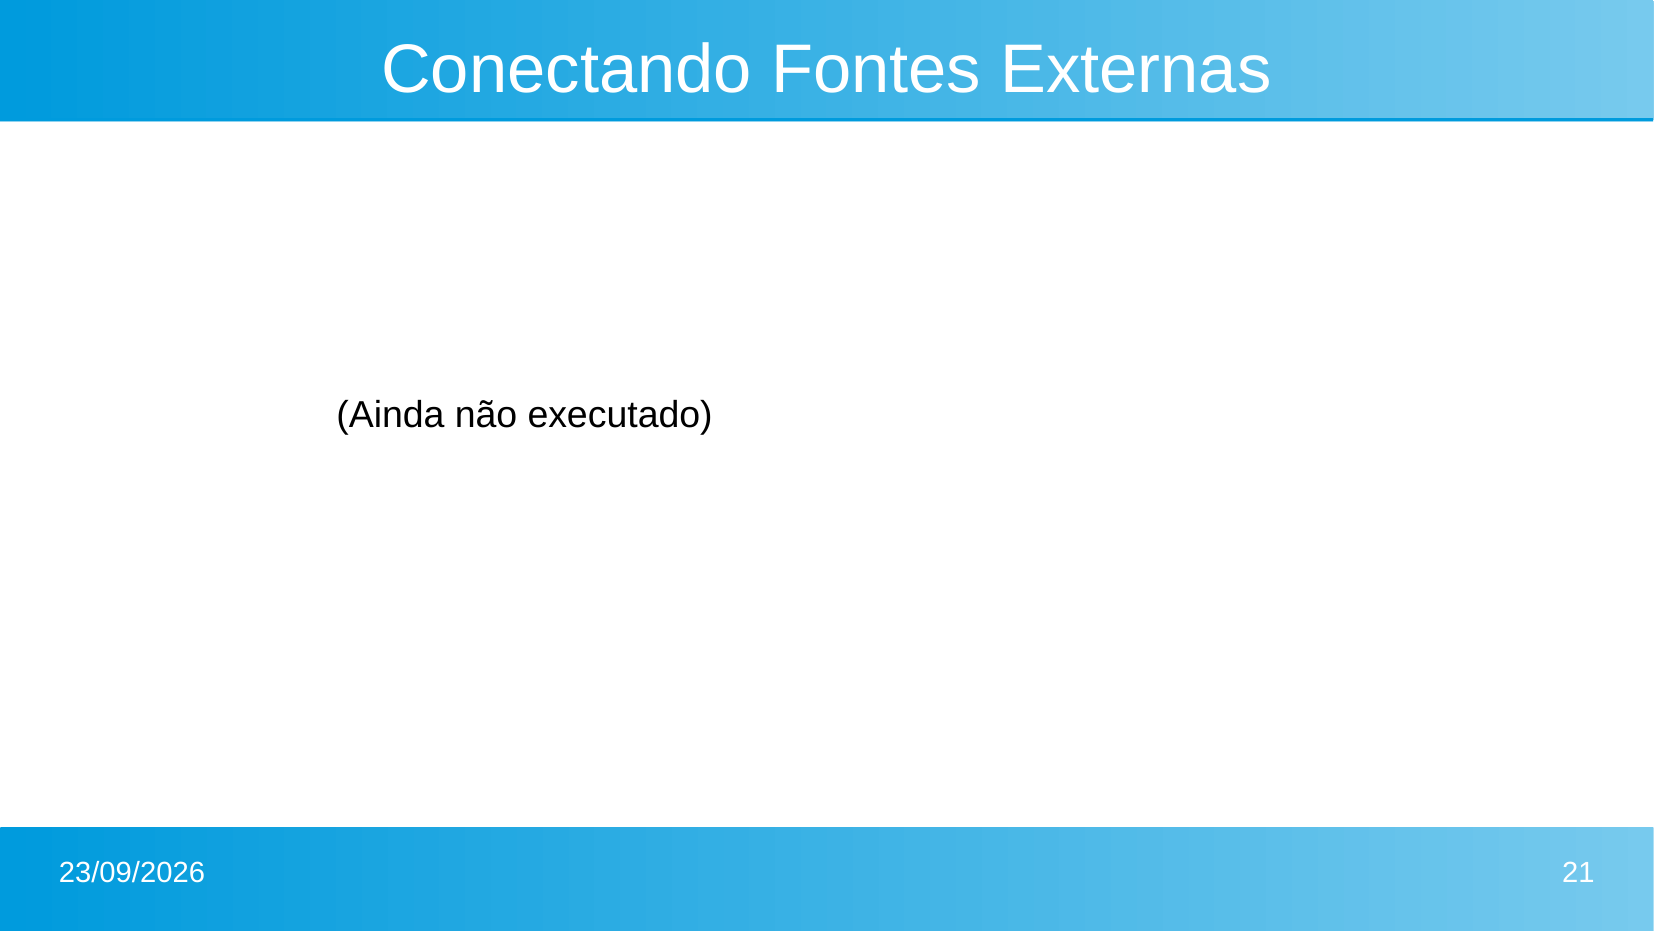

# Conectando Fontes Externas
(Ainda não executado)
21